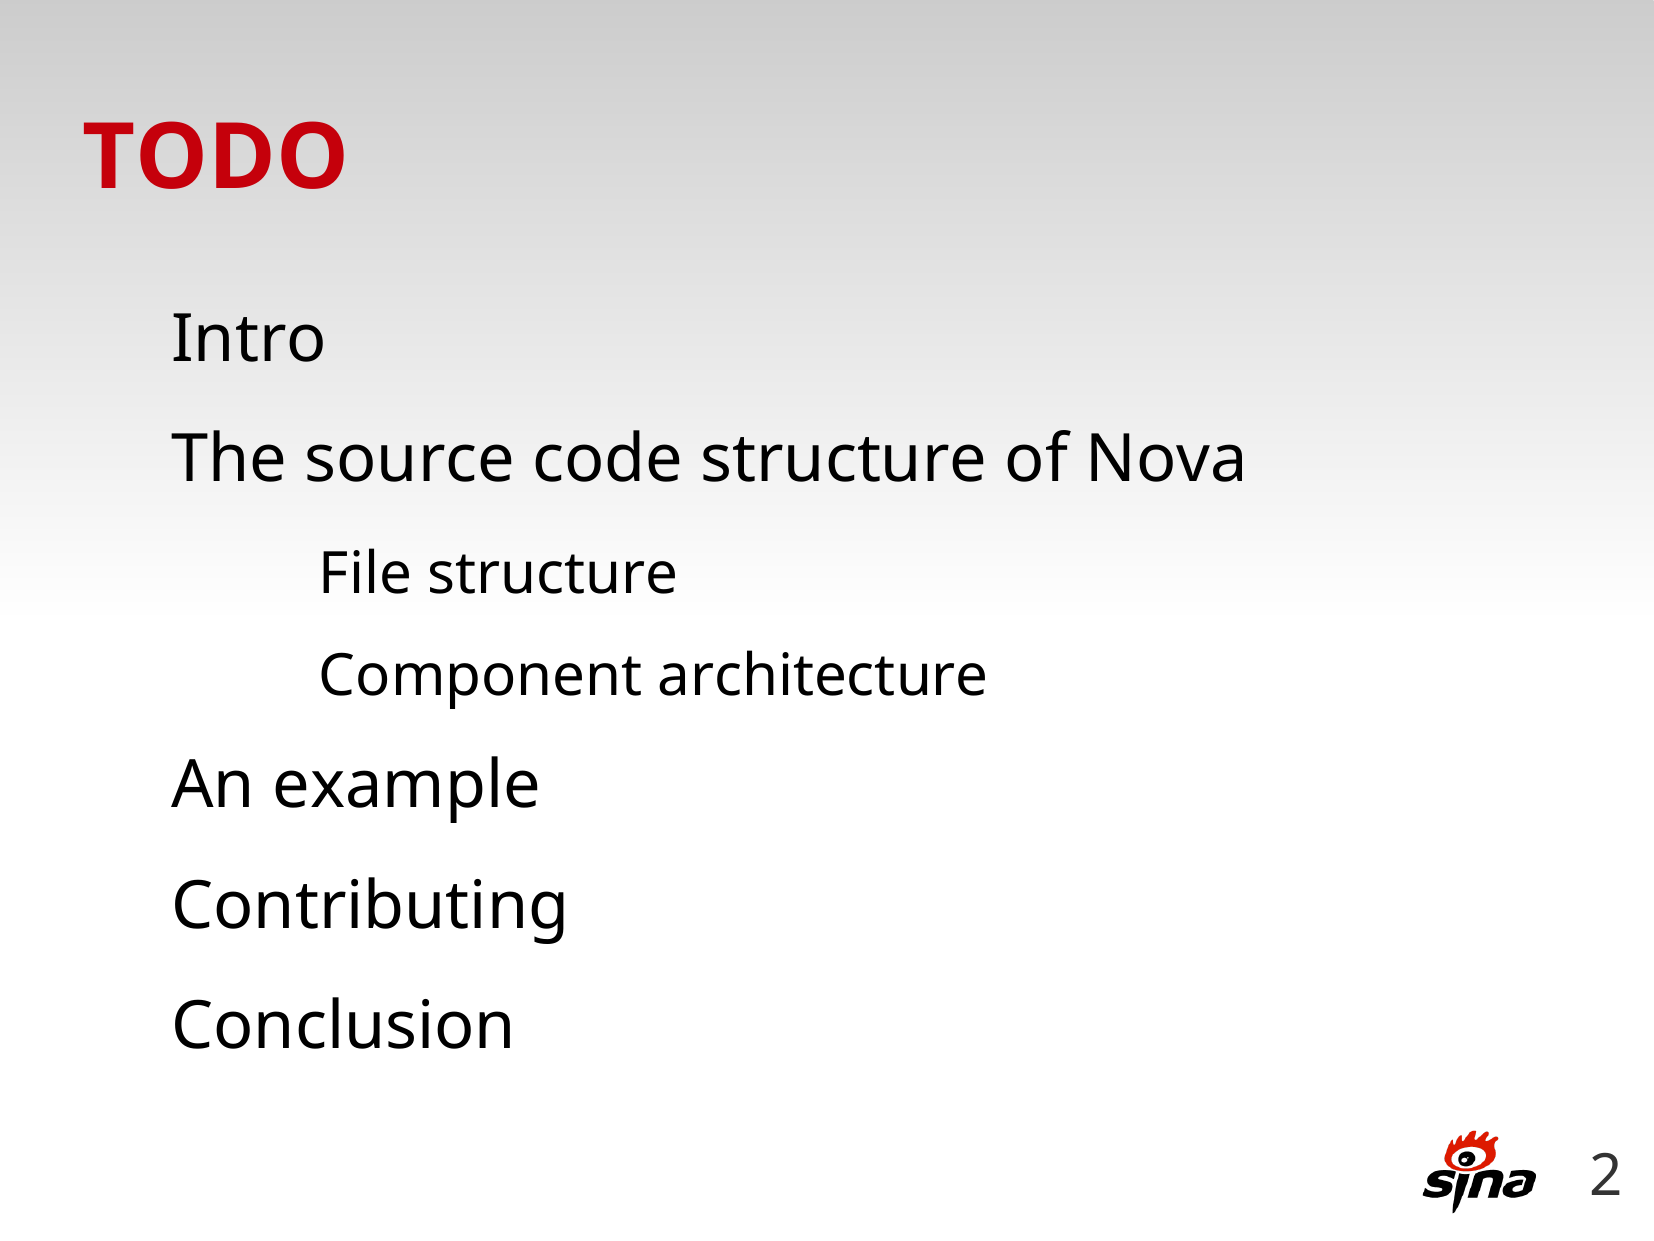

# TODO
Intro
The source code structure of Nova
File structure
Component architecture
An example
Contributing
Conclusion
2